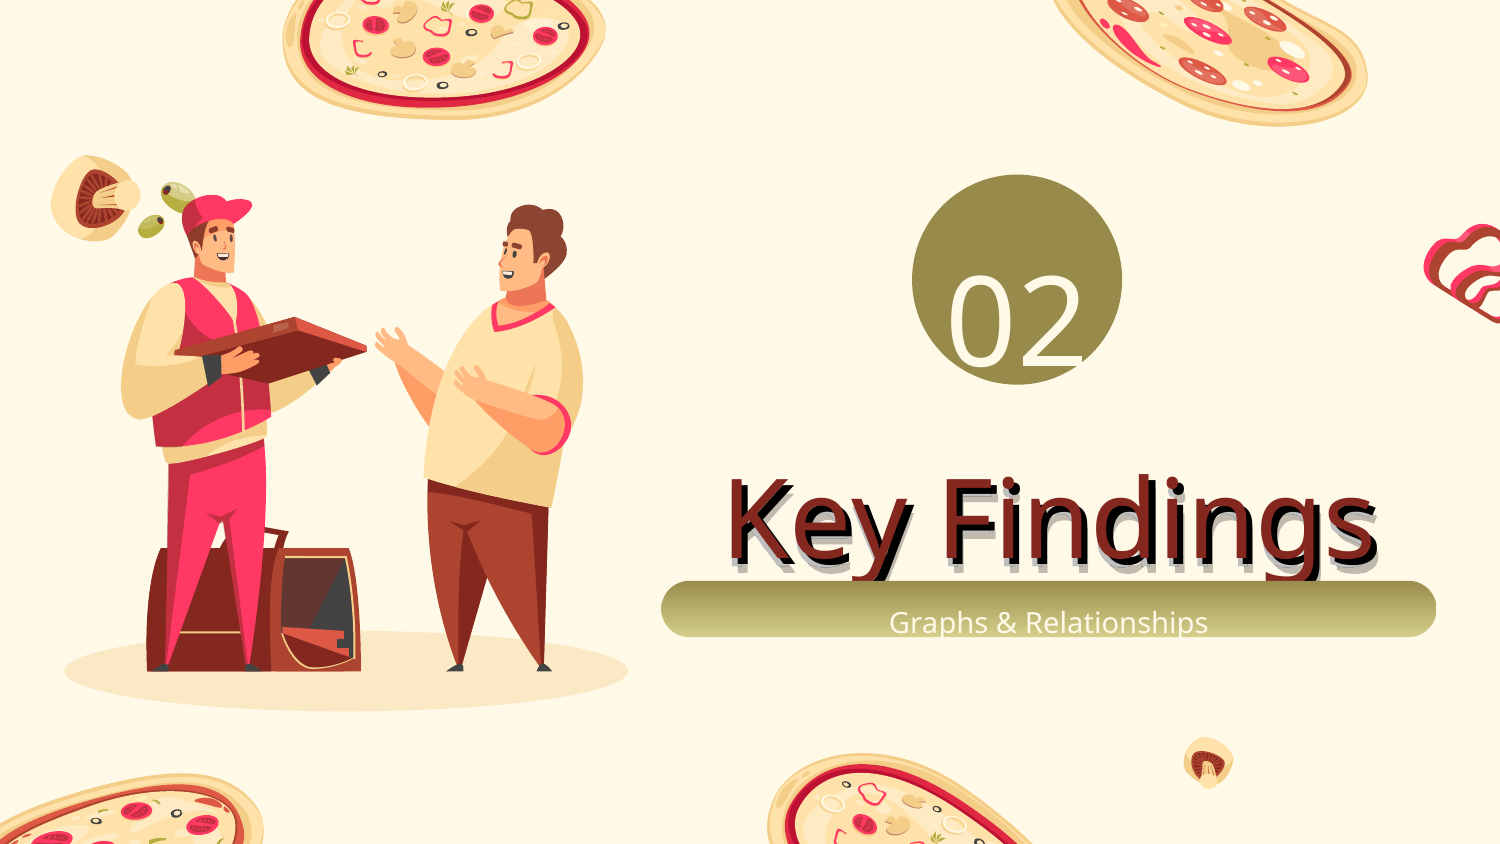

# 02
Key Findings
Graphs & Relationships